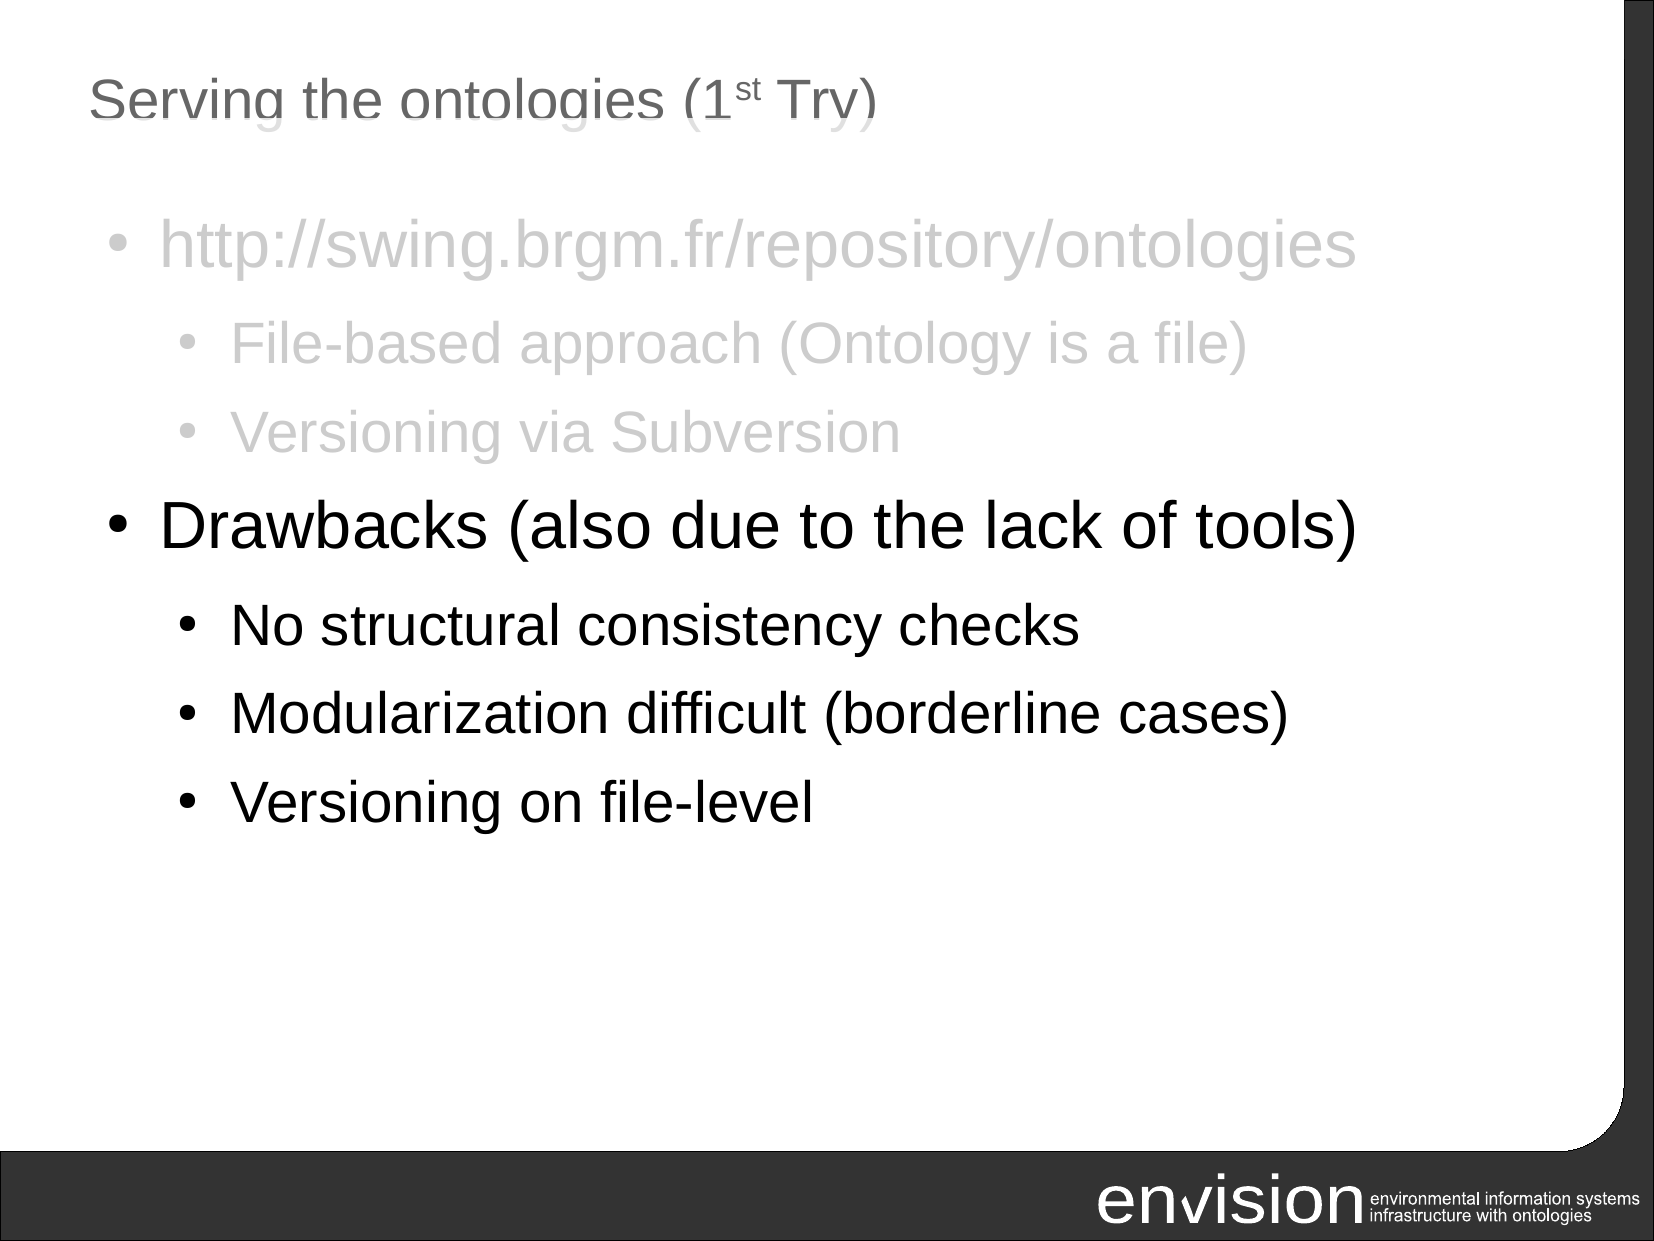

# Serving the ontologies (1st Try)
http://swing.brgm.fr/repository/ontologies
File-based approach (Ontology is a file)
Versioning via Subversion
Drawbacks (also due to the lack of tools)
No structural consistency checks
Modularization difficult (borderline cases)
Versioning on file-level